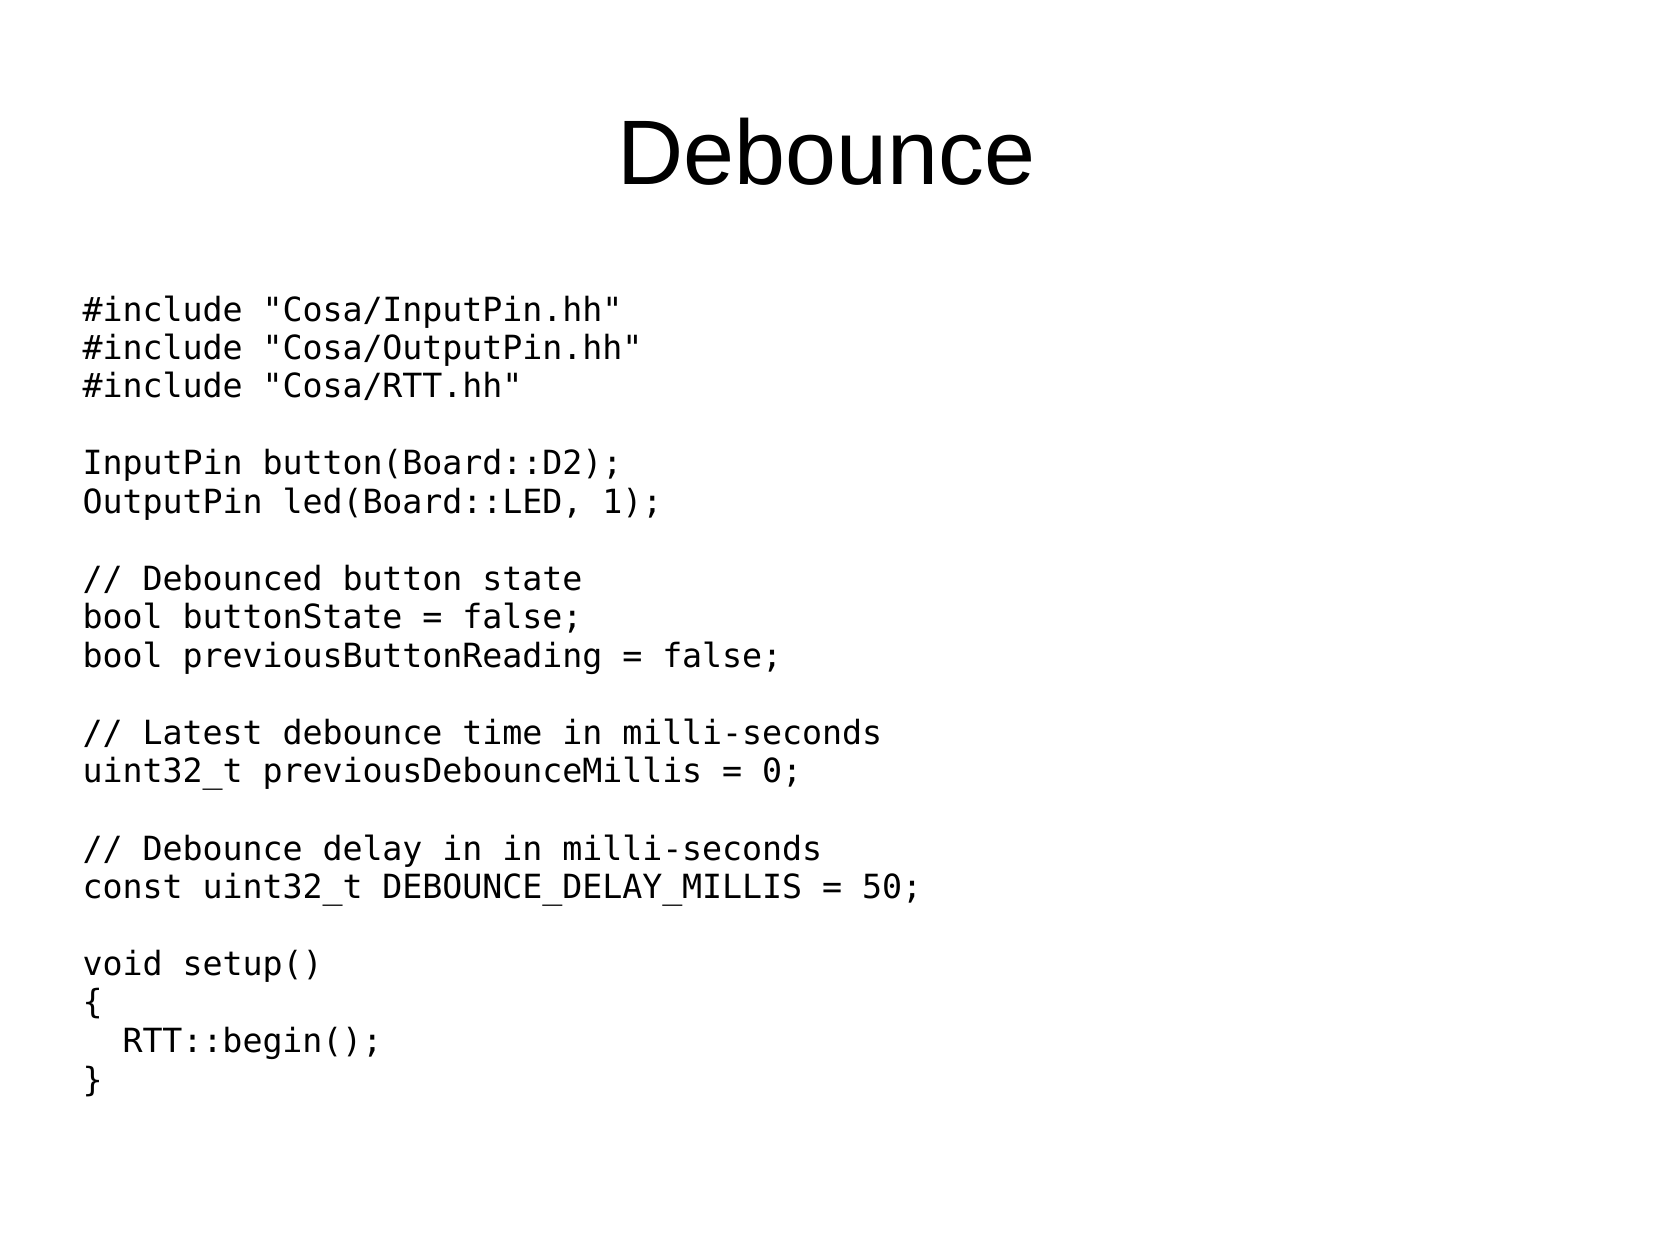

# Debounce
#include "Cosa/InputPin.hh"
#include "Cosa/OutputPin.hh"
#include "Cosa/RTT.hh"
InputPin button(Board::D2);
OutputPin led(Board::LED, 1);
// Debounced button state
bool buttonState = false;
bool previousButtonReading = false;
// Latest debounce time in milli-seconds
uint32_t previousDebounceMillis = 0;
// Debounce delay in in milli-seconds
const uint32_t DEBOUNCE_DELAY_MILLIS = 50;
void setup()
{
 RTT::begin();
}